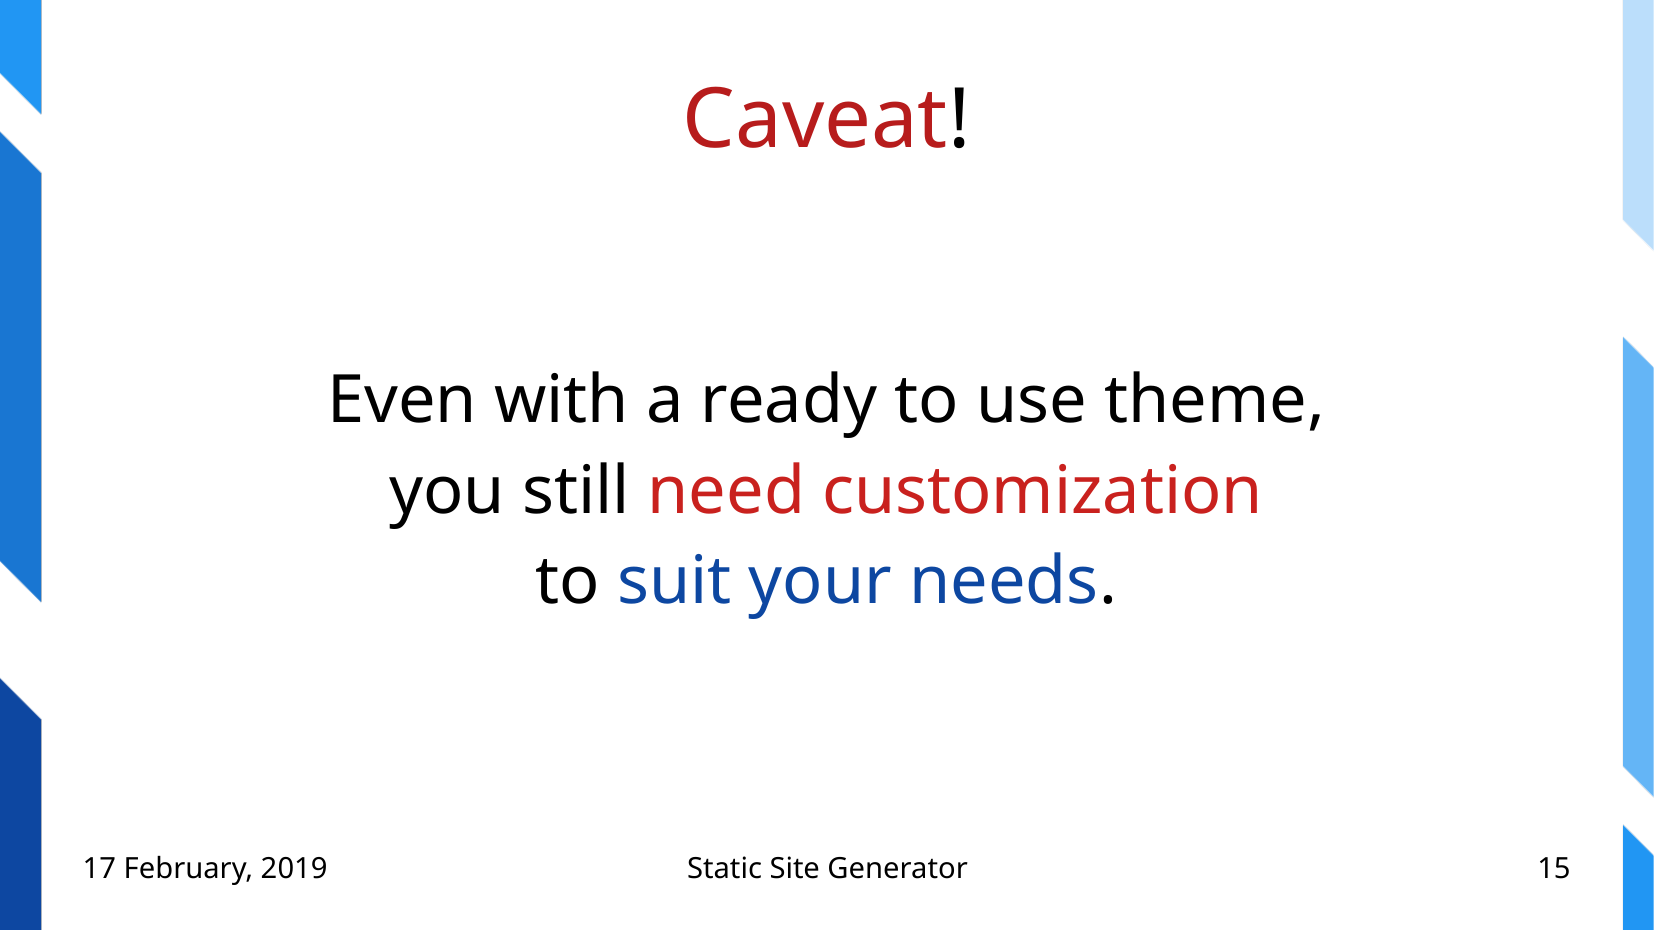

# Caveat!
Even with a ready to use theme,
you still need customization
to suit your needs.
17 February, 2019
Static Site Generator
15